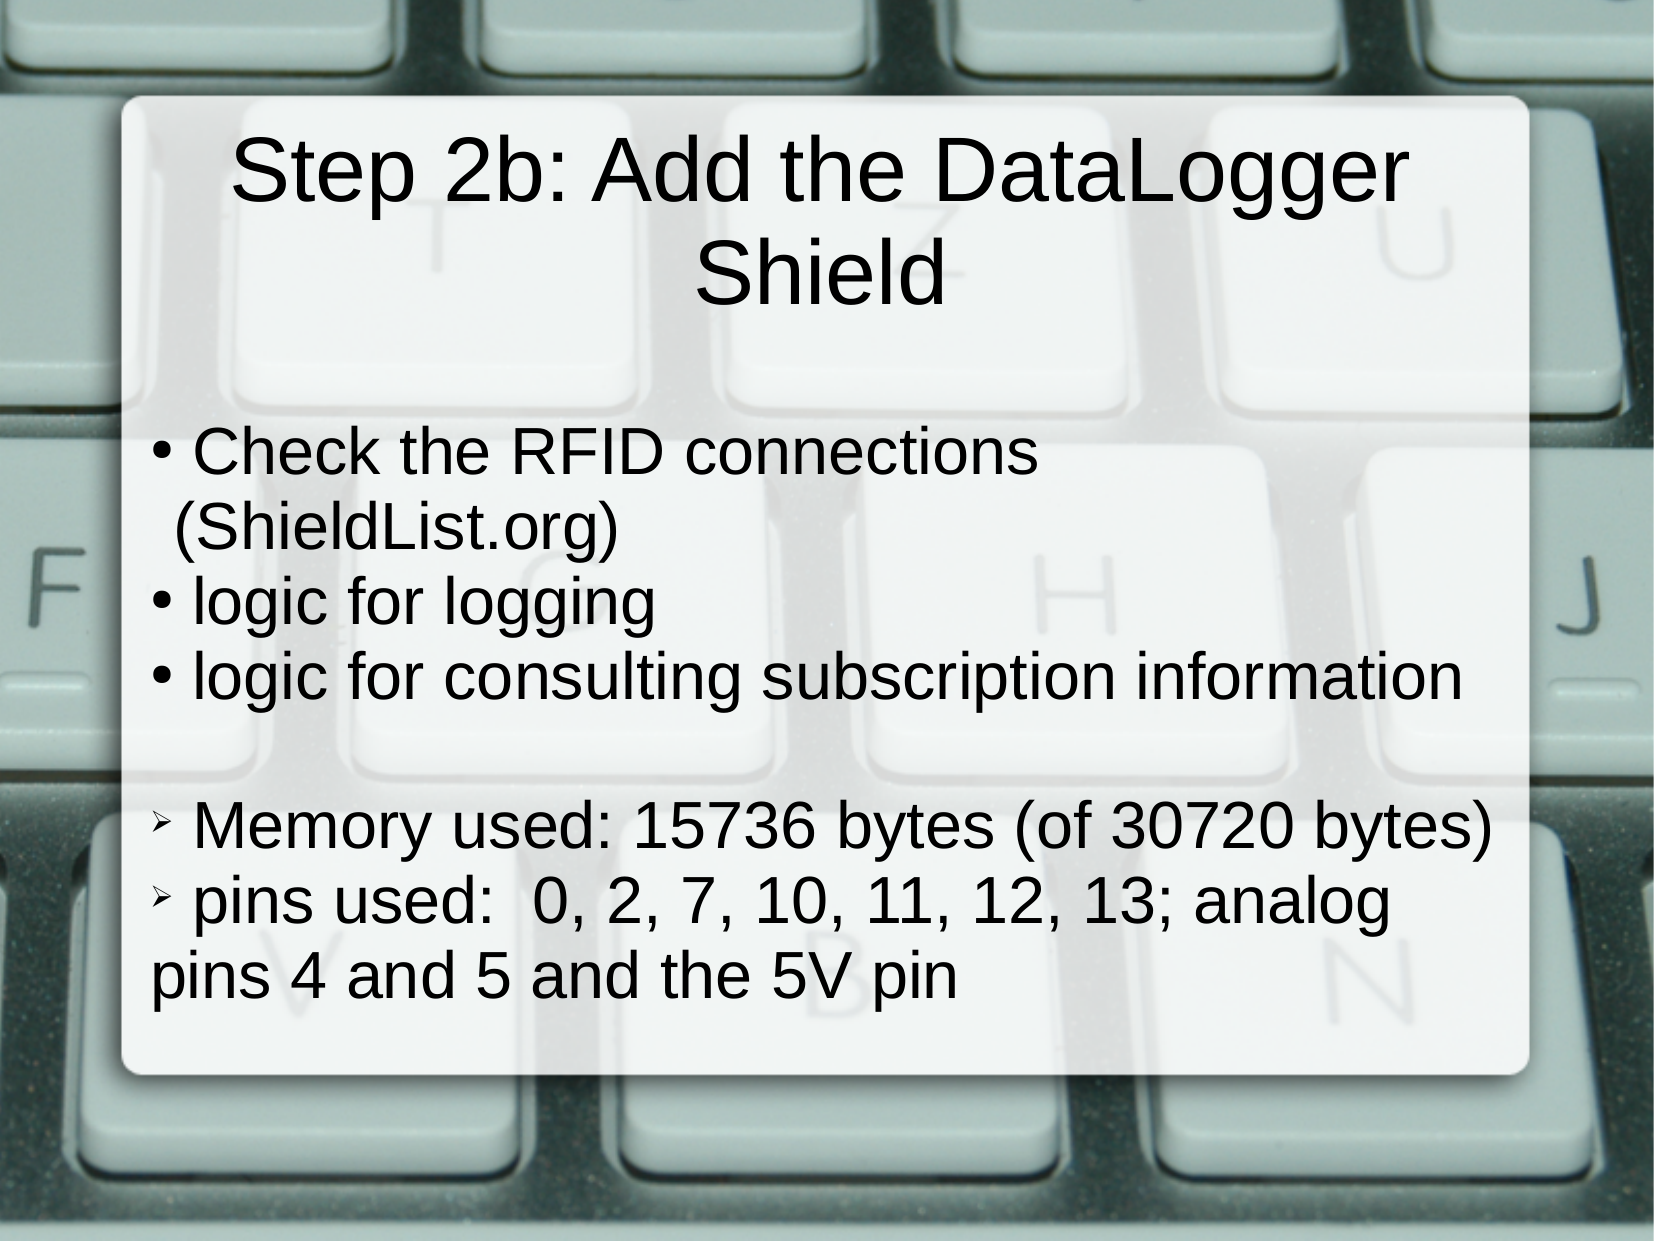

# Step 2b: Add the DataLogger Shield
 Check the RFID connections
(ShieldList.org)
 logic for logging
 logic for consulting subscription information
 Memory used: 15736 bytes (of 30720 bytes)
 pins used: 0, 2, 7, 10, 11, 12, 13; analog pins 4 and 5 and the 5V pin